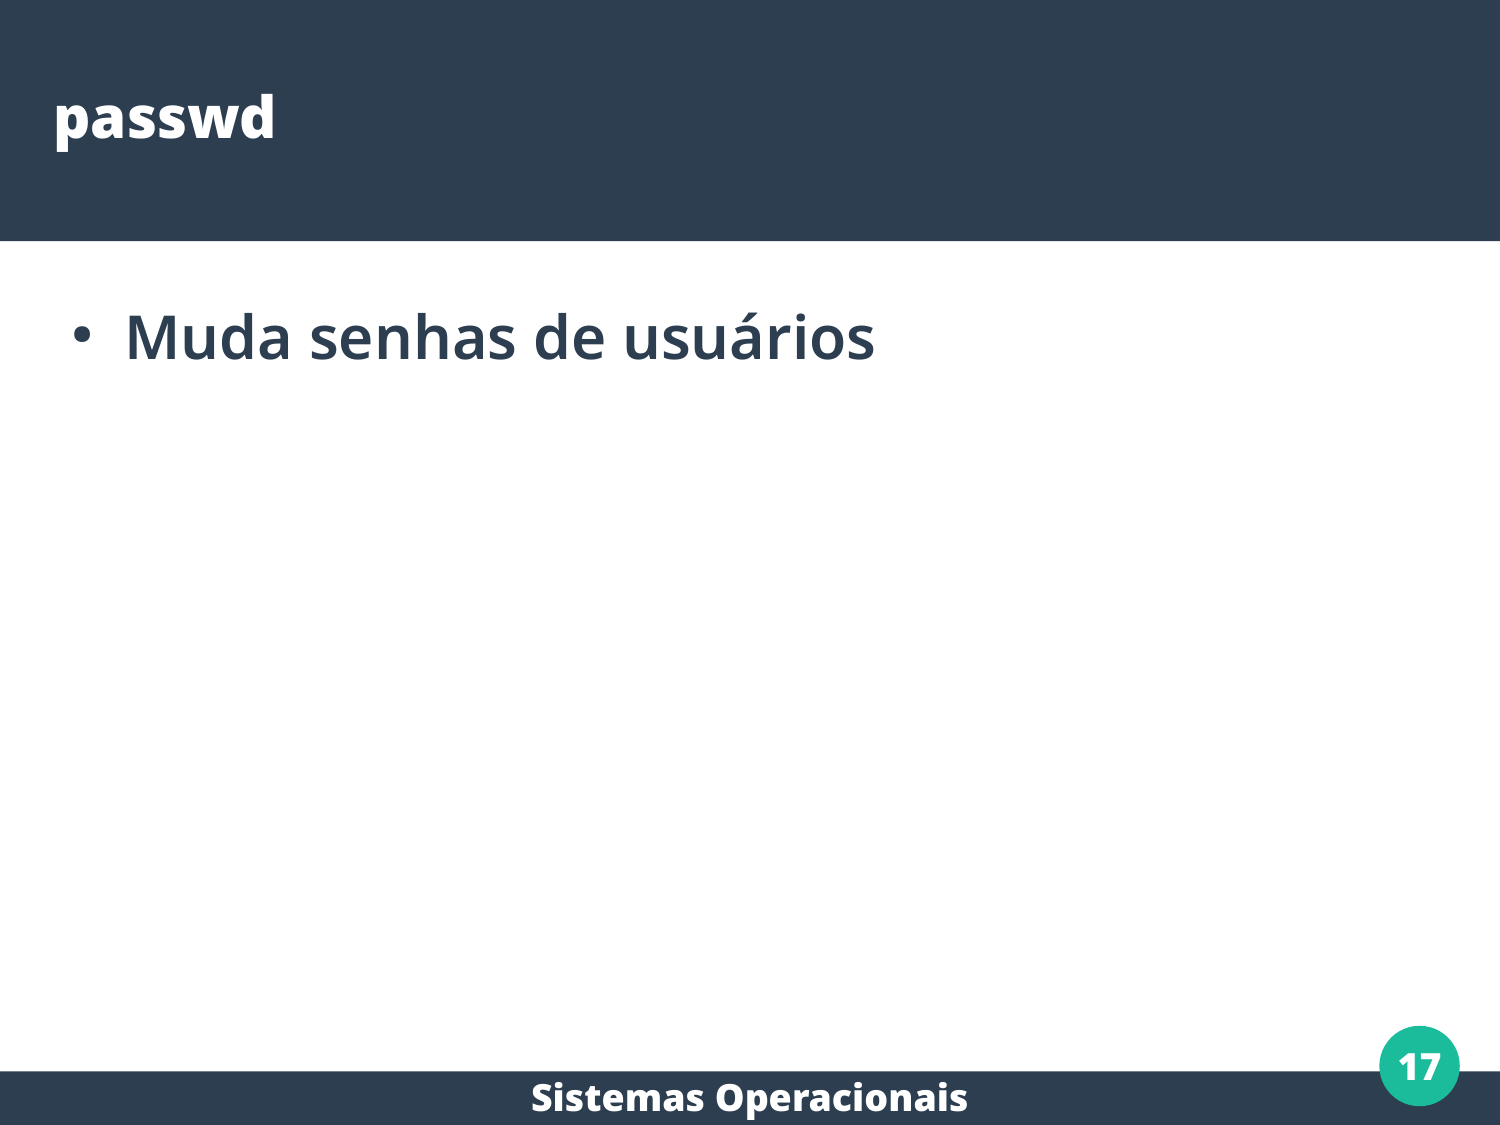

# passwd
Muda senhas de usuários
17
Sistemas Operacionais